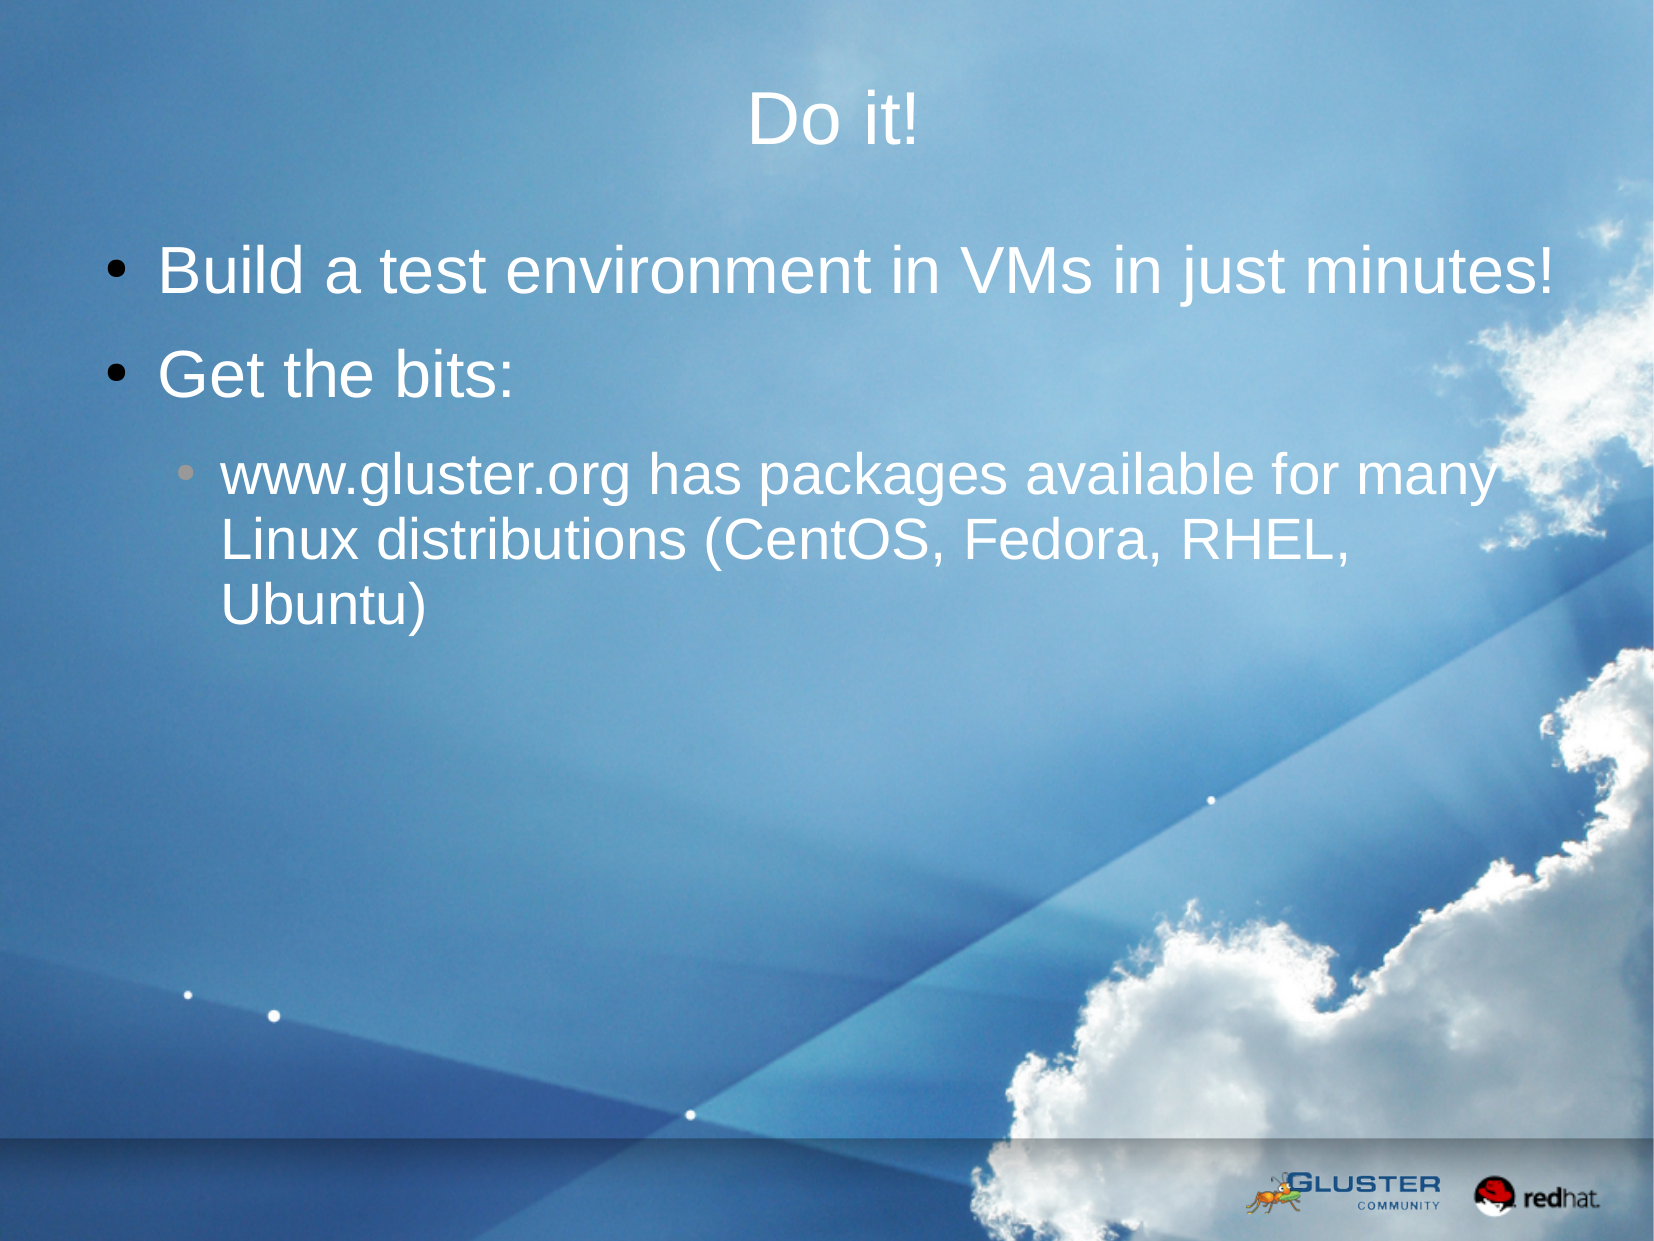

# Do it!
Build a test environment in VMs in just minutes!
Get the bits:
www.gluster.org has packages available for many Linux distributions (CentOS, Fedora, RHEL, Ubuntu)
59